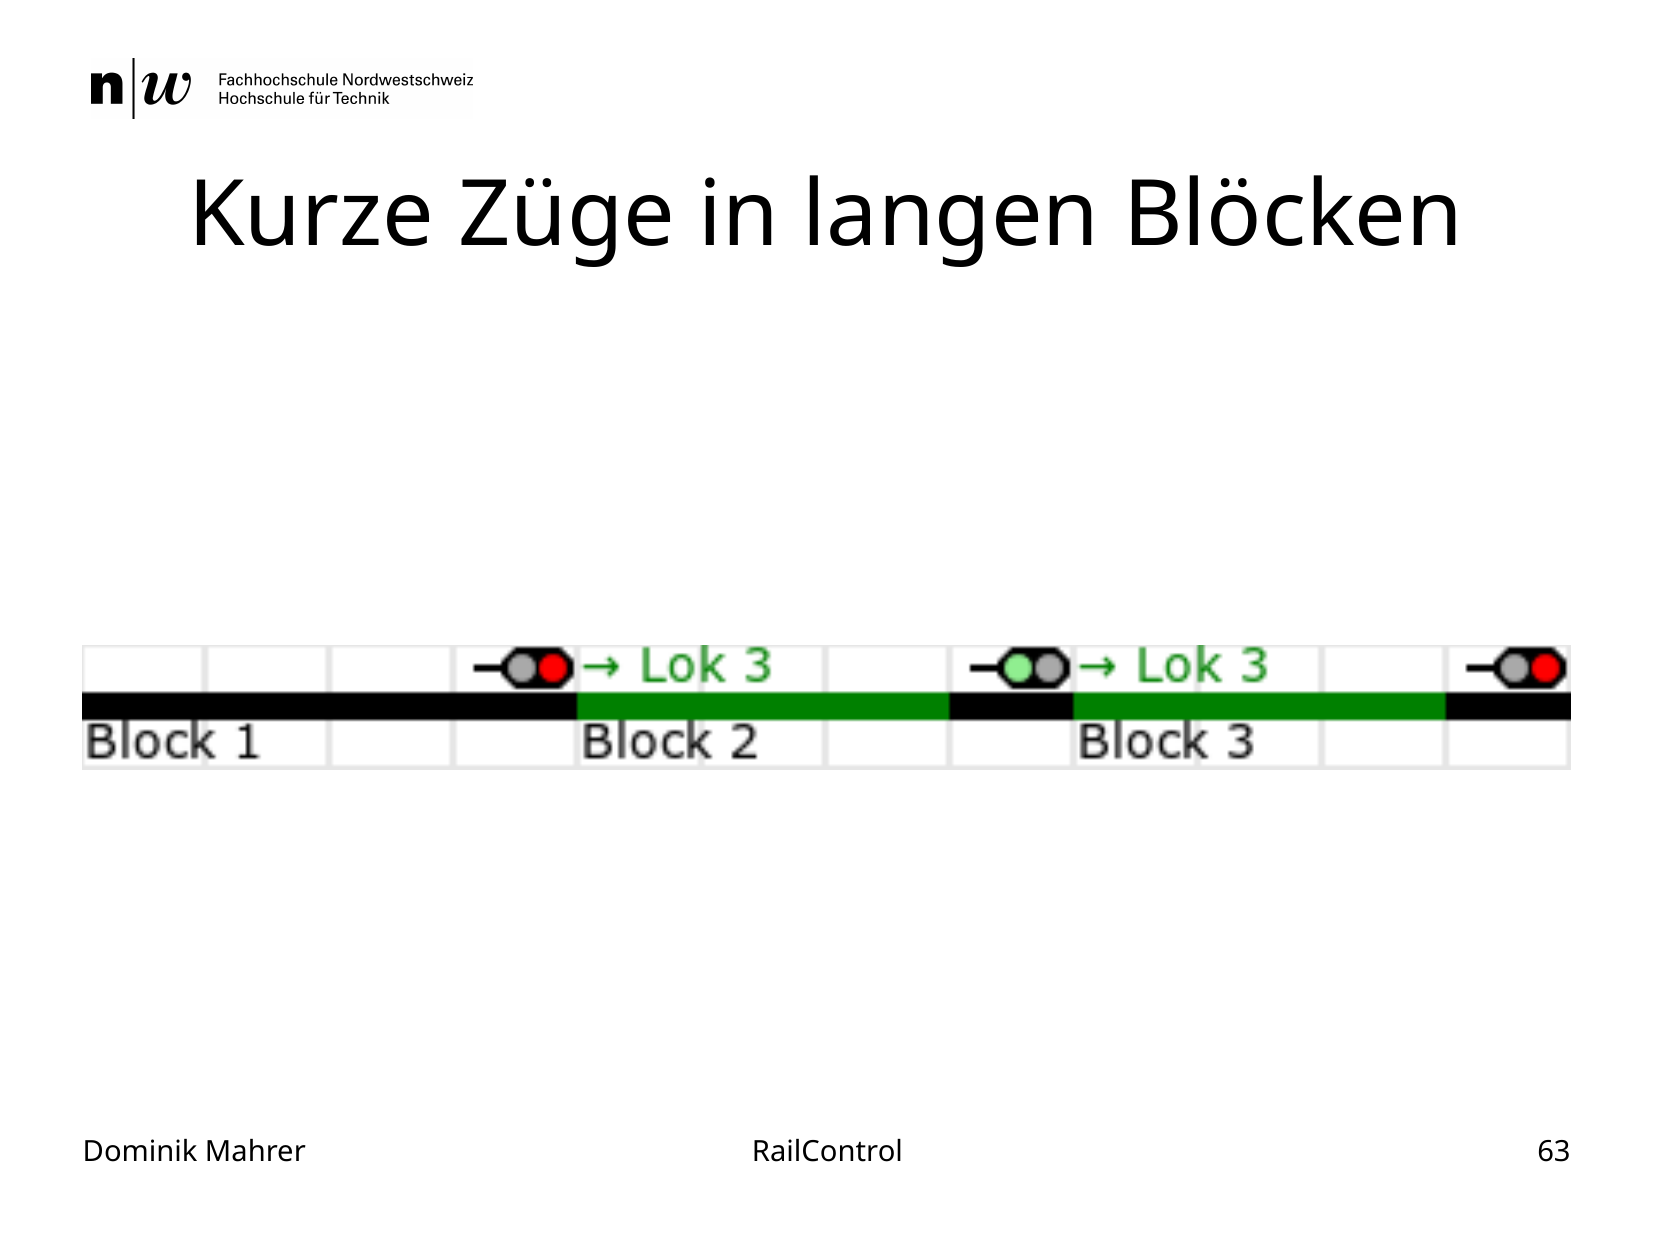

# Kurze Züge in langen Blöcken
Dominik Mahrer
RailControl
63